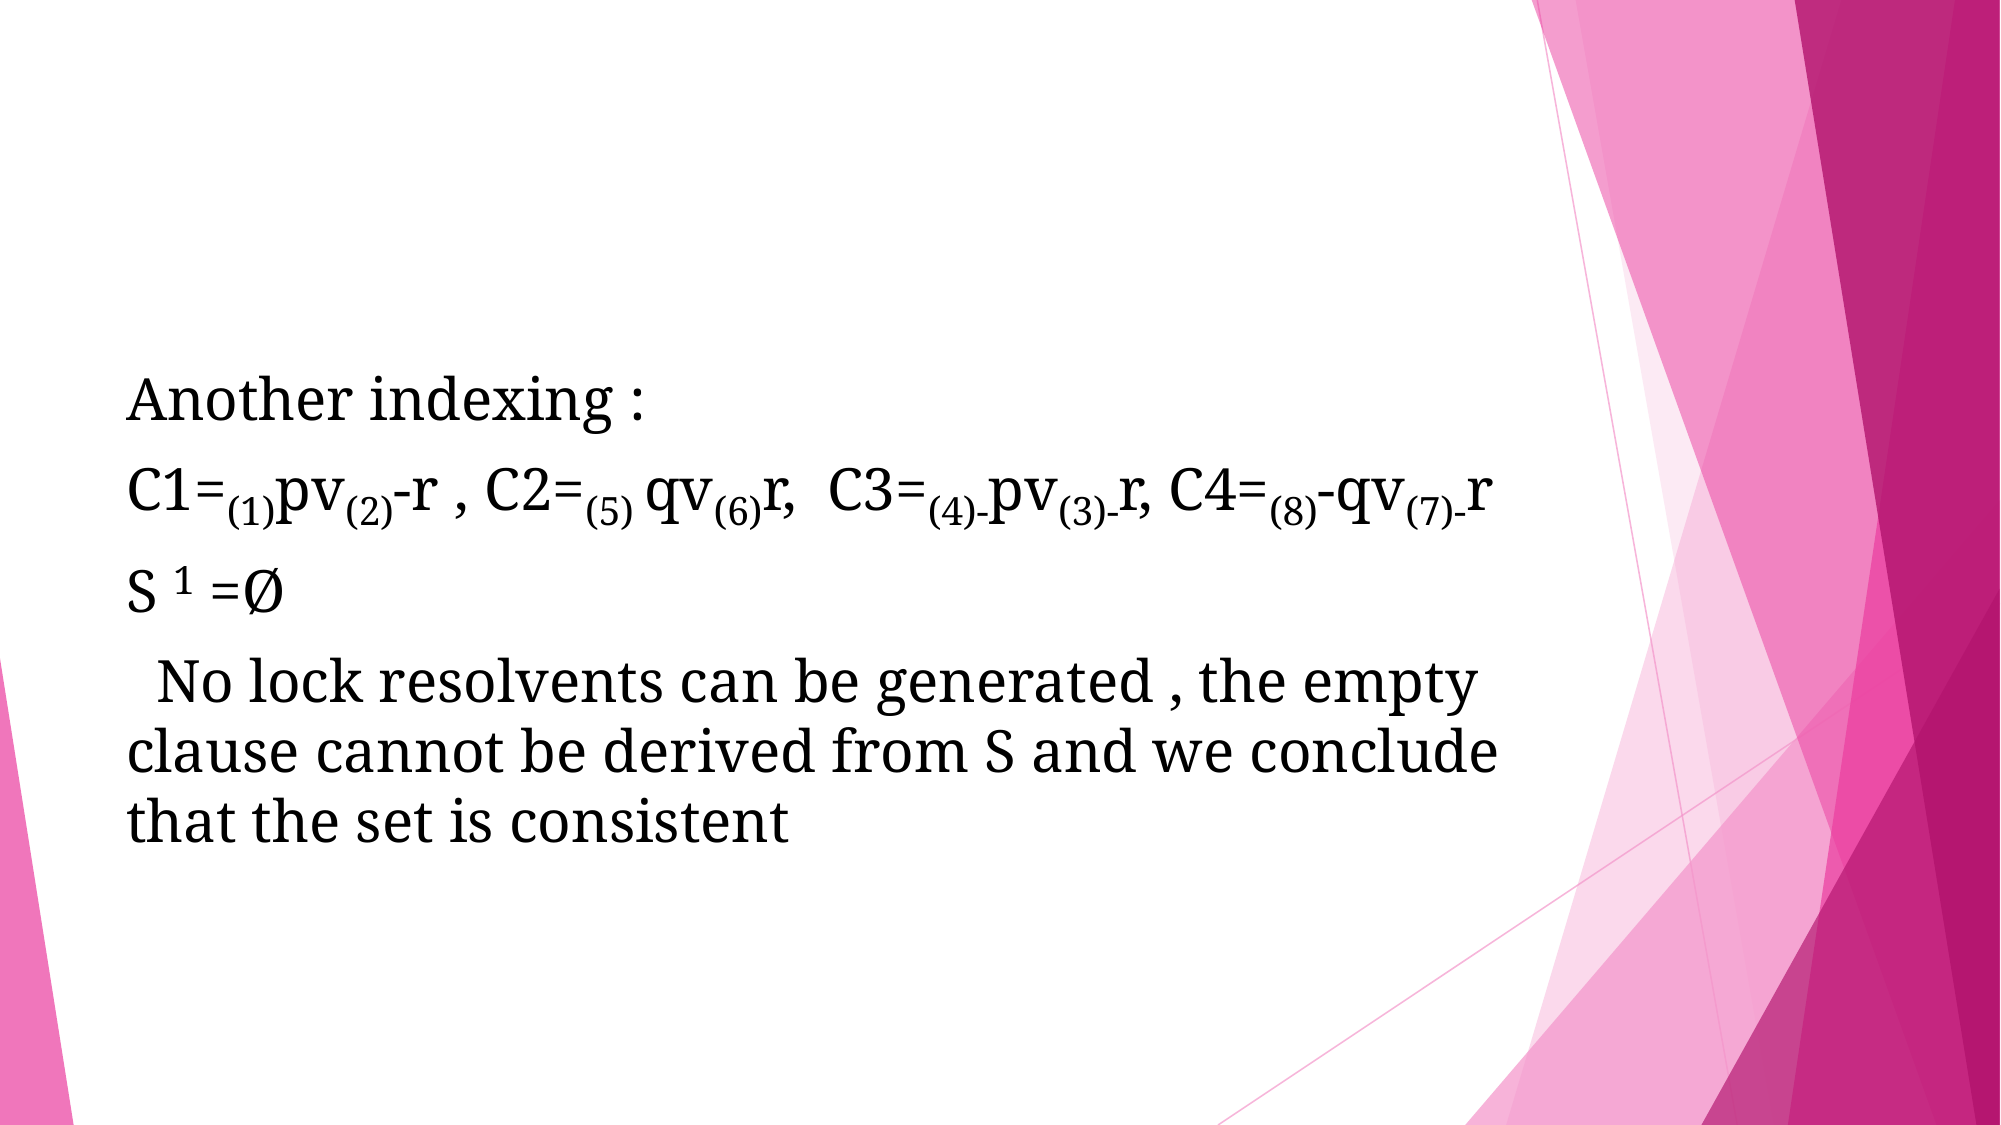

# Another indexing :
C1=(1)pv(2)-r , C2=(5) qv(6)r, C3=(4)-pv(3)-r, C4=(8)-qv(7)-r
S 1 =Ø
 No lock resolvents can be generated , the empty clause cannot be derived from S and we conclude that the set is consistent